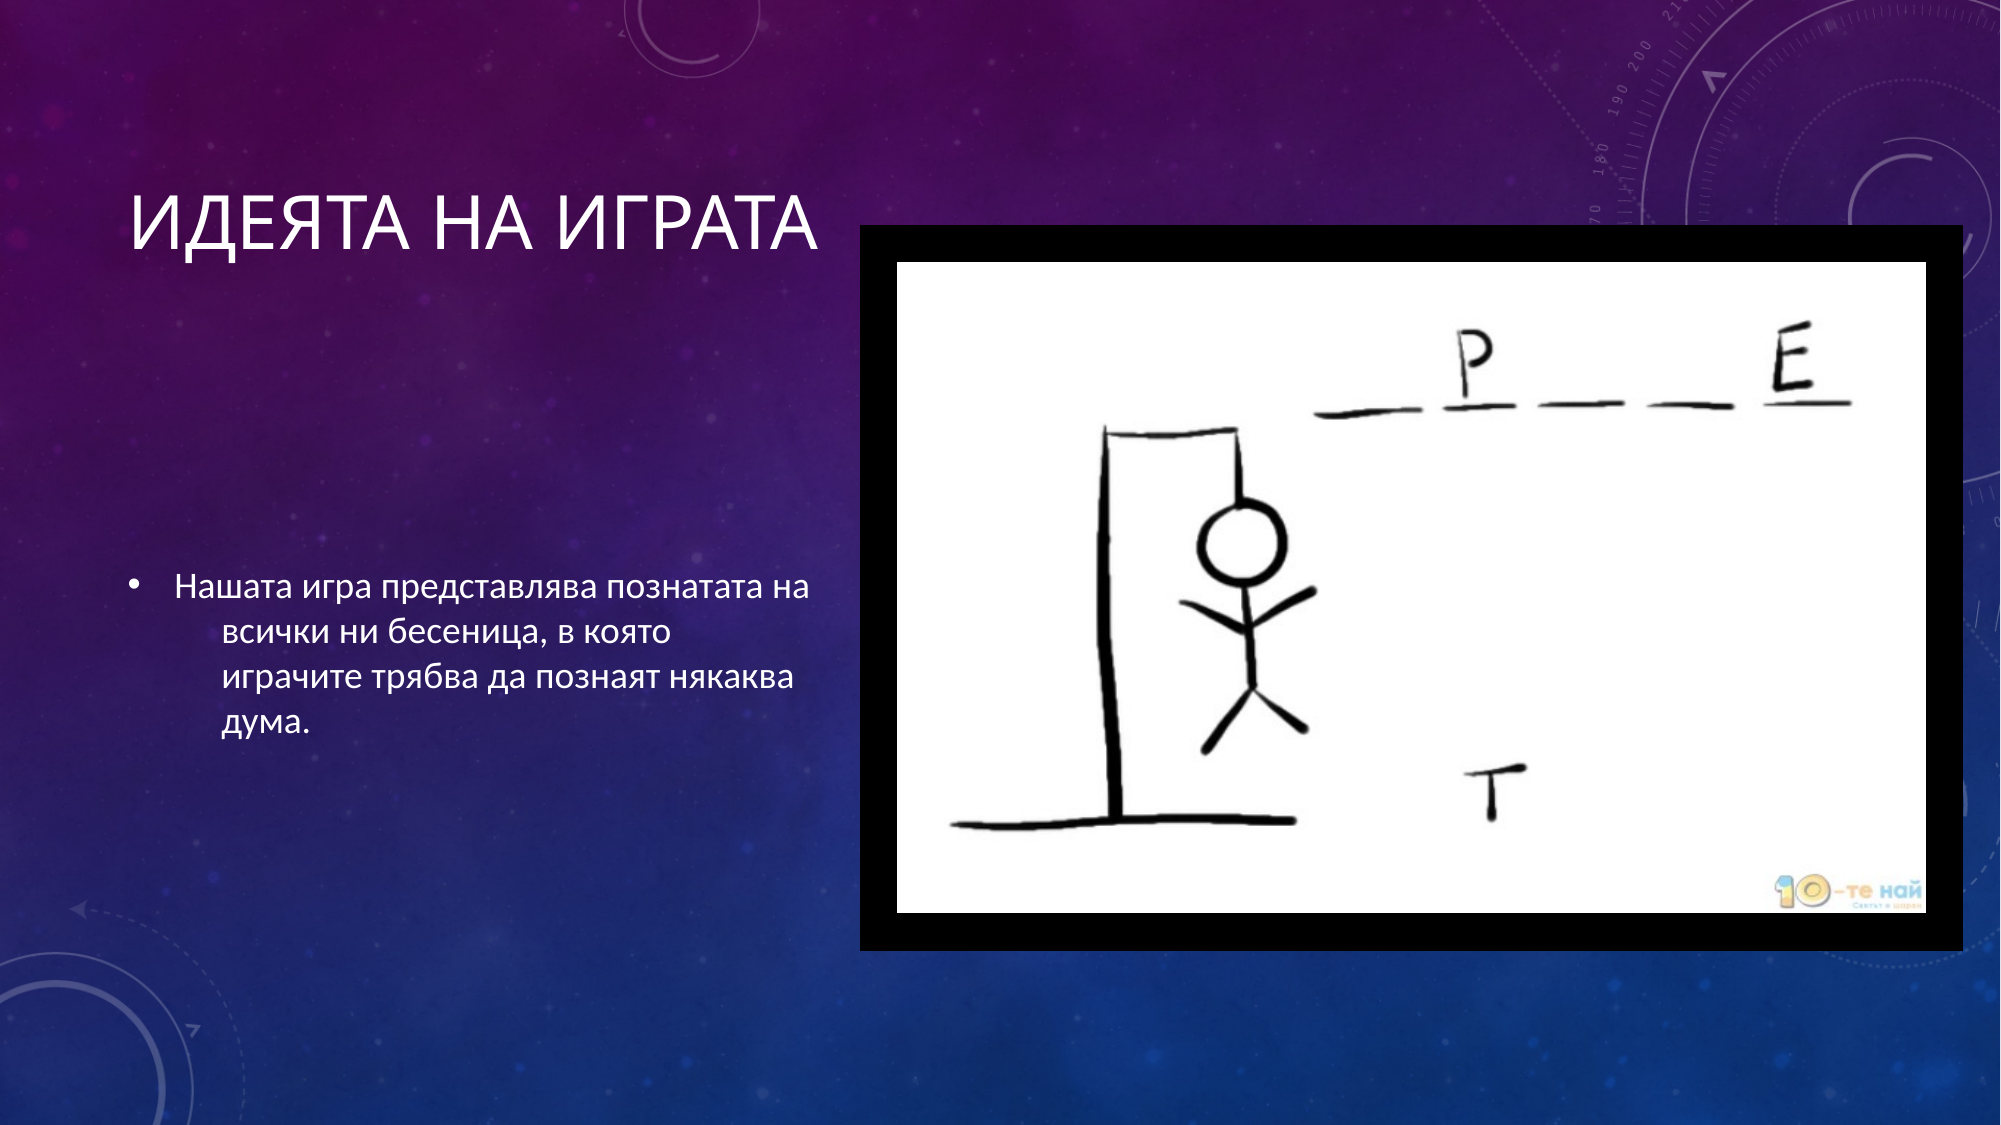

# Идеята на играта
Нашата игра представлява познатата на всички ни бесеница, в която играчите трябва да познаят някаква дума.